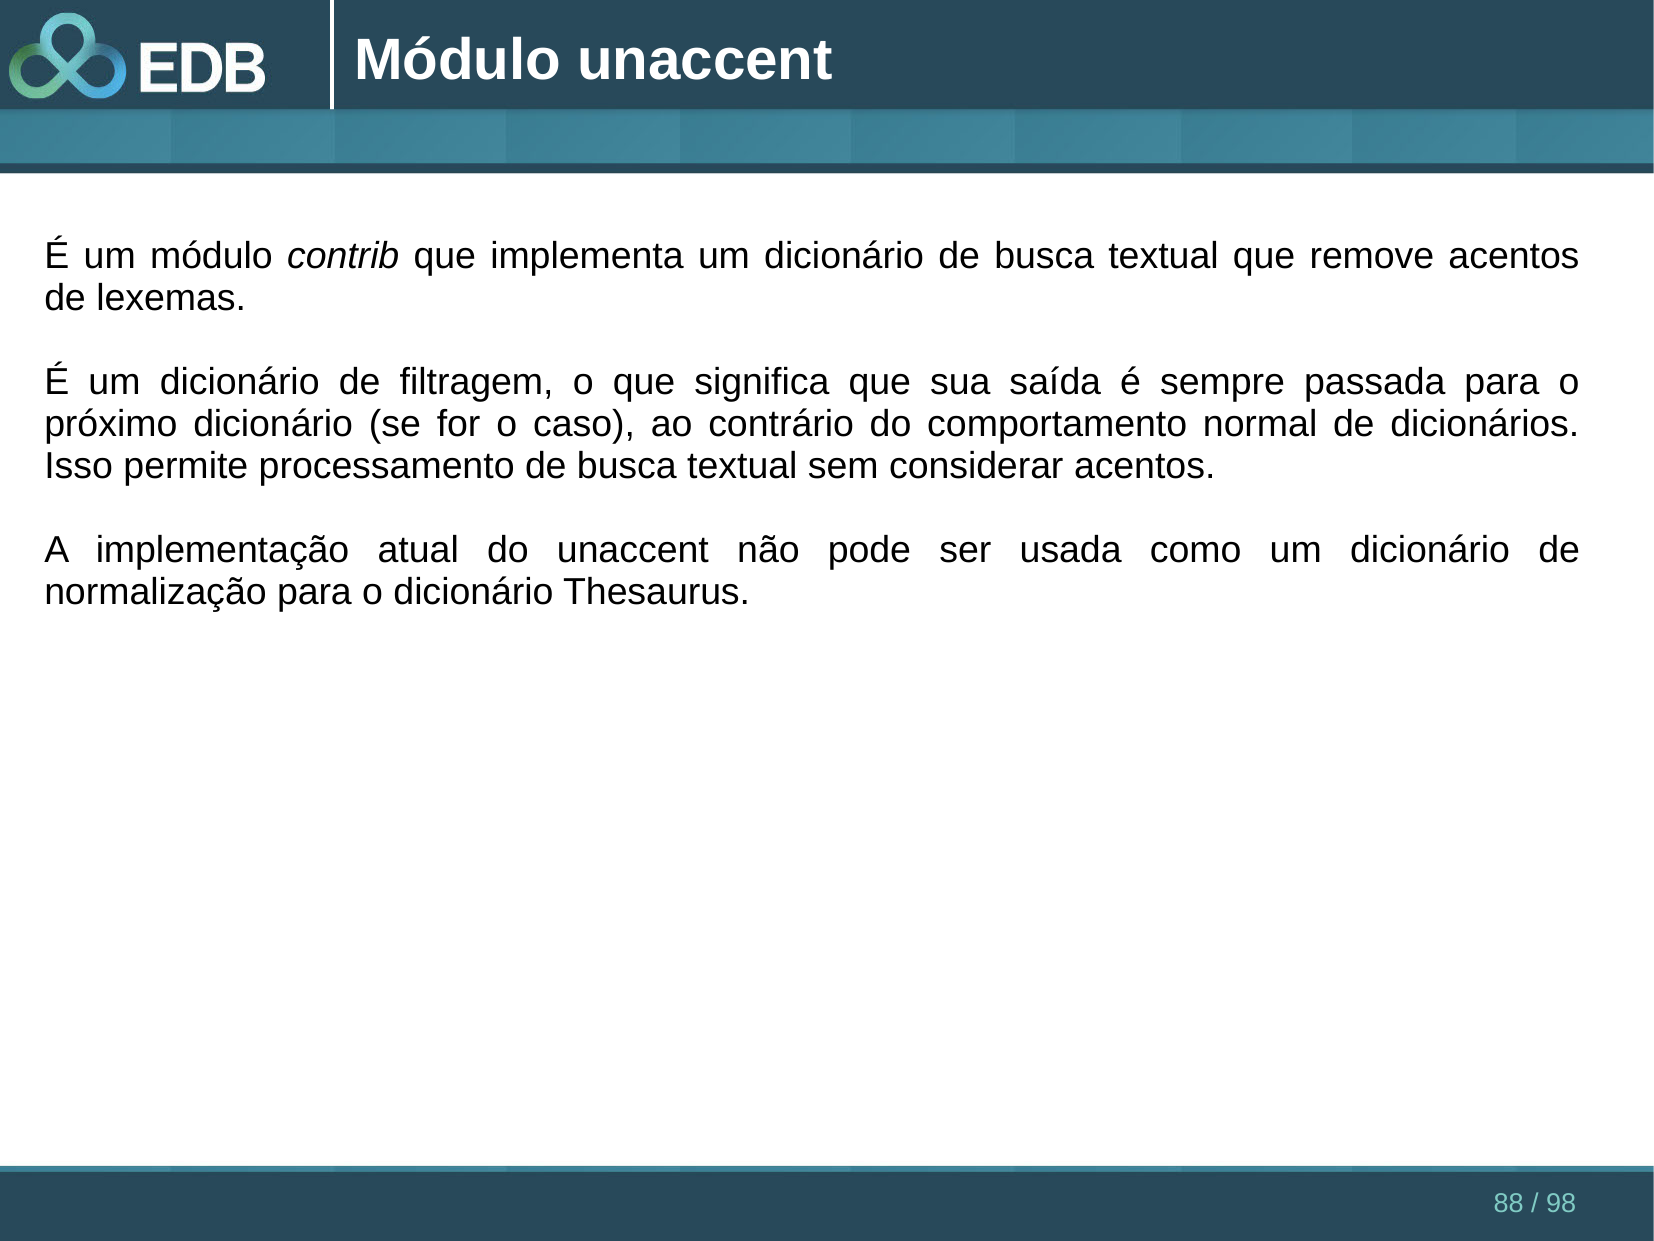

Módulo unaccent
É um módulo contrib que implementa um dicionário de busca textual que remove acentos de lexemas.
É um dicionário de filtragem, o que significa que sua saída é sempre passada para o próximo dicionário (se for o caso), ao contrário do comportamento normal de dicionários. Isso permite processamento de busca textual sem considerar acentos.
A implementação atual do unaccent não pode ser usada como um dicionário de normalização para o dicionário Thesaurus.
# Módulo unaccent